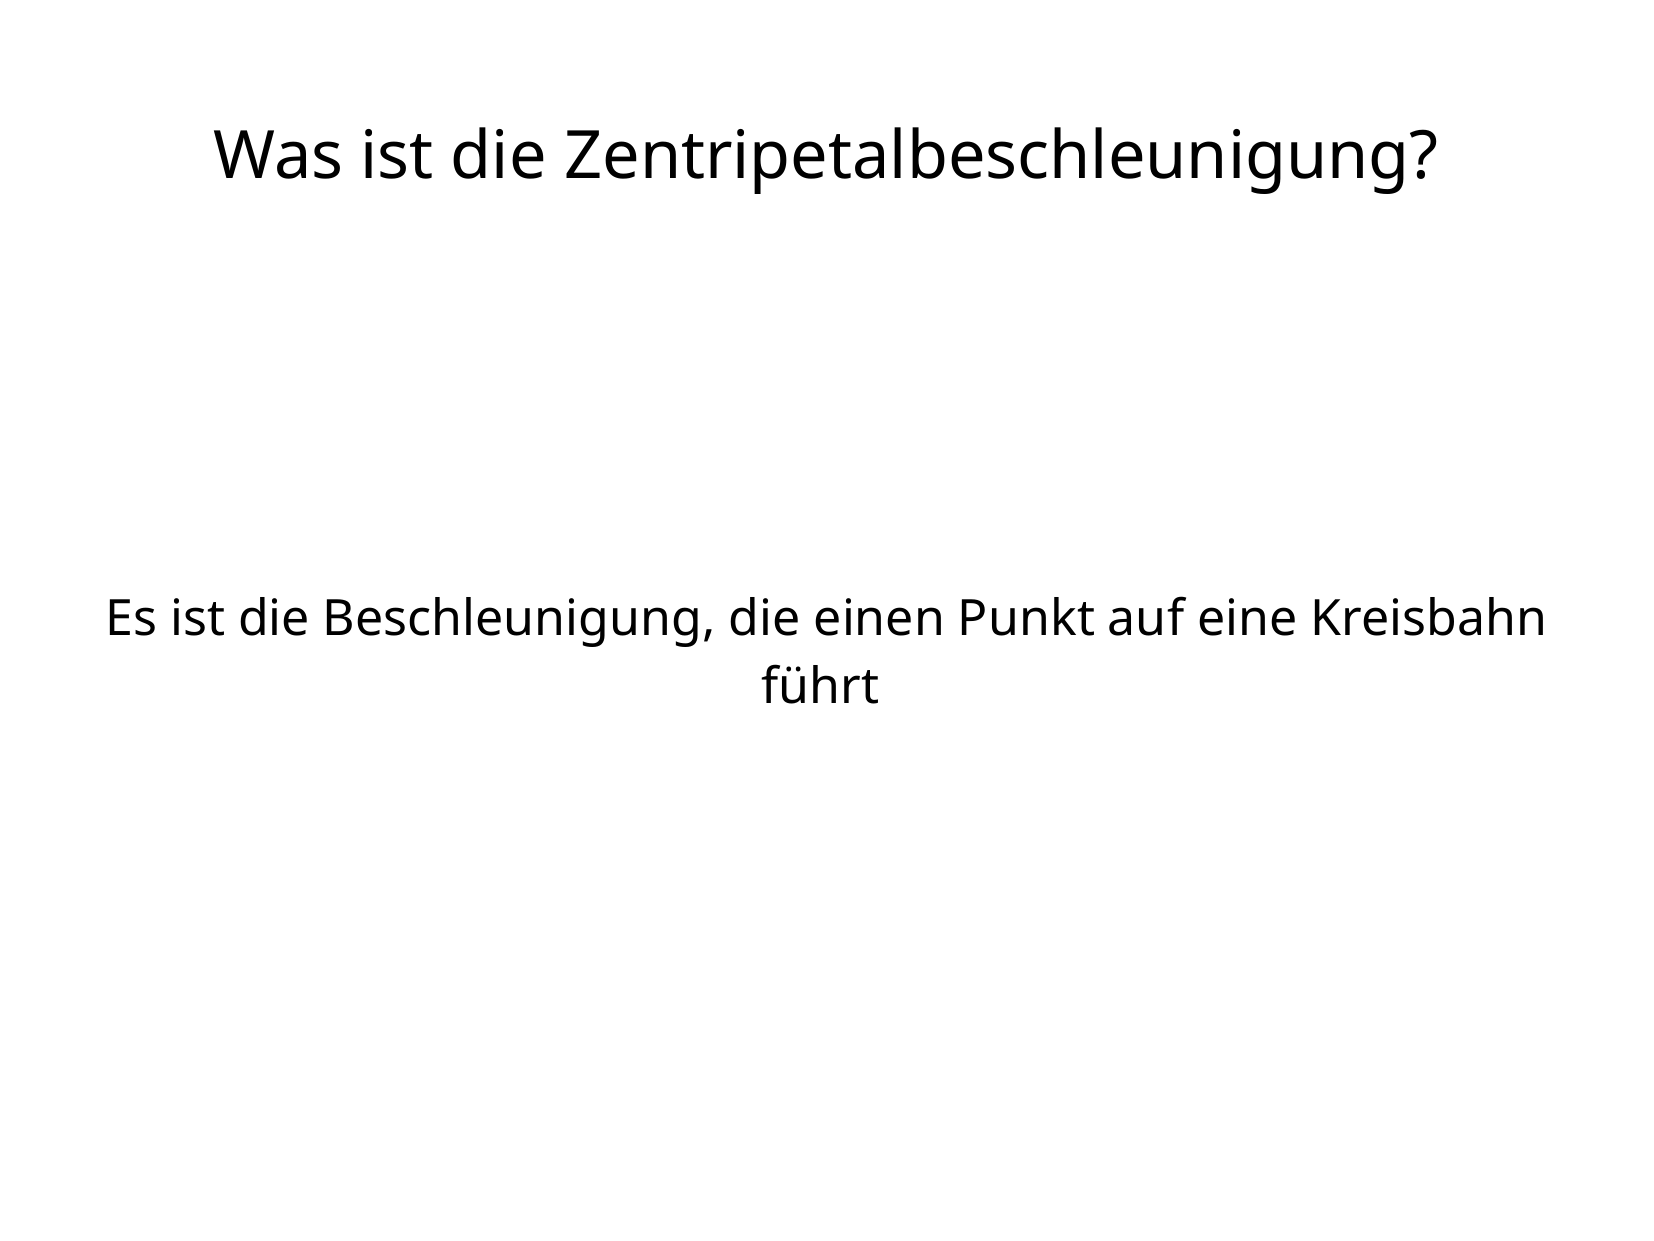

# Was ist die Zentripetalbeschleunigung?
Es ist die Beschleunigung, die einen Punkt auf eine Kreisbahn führt